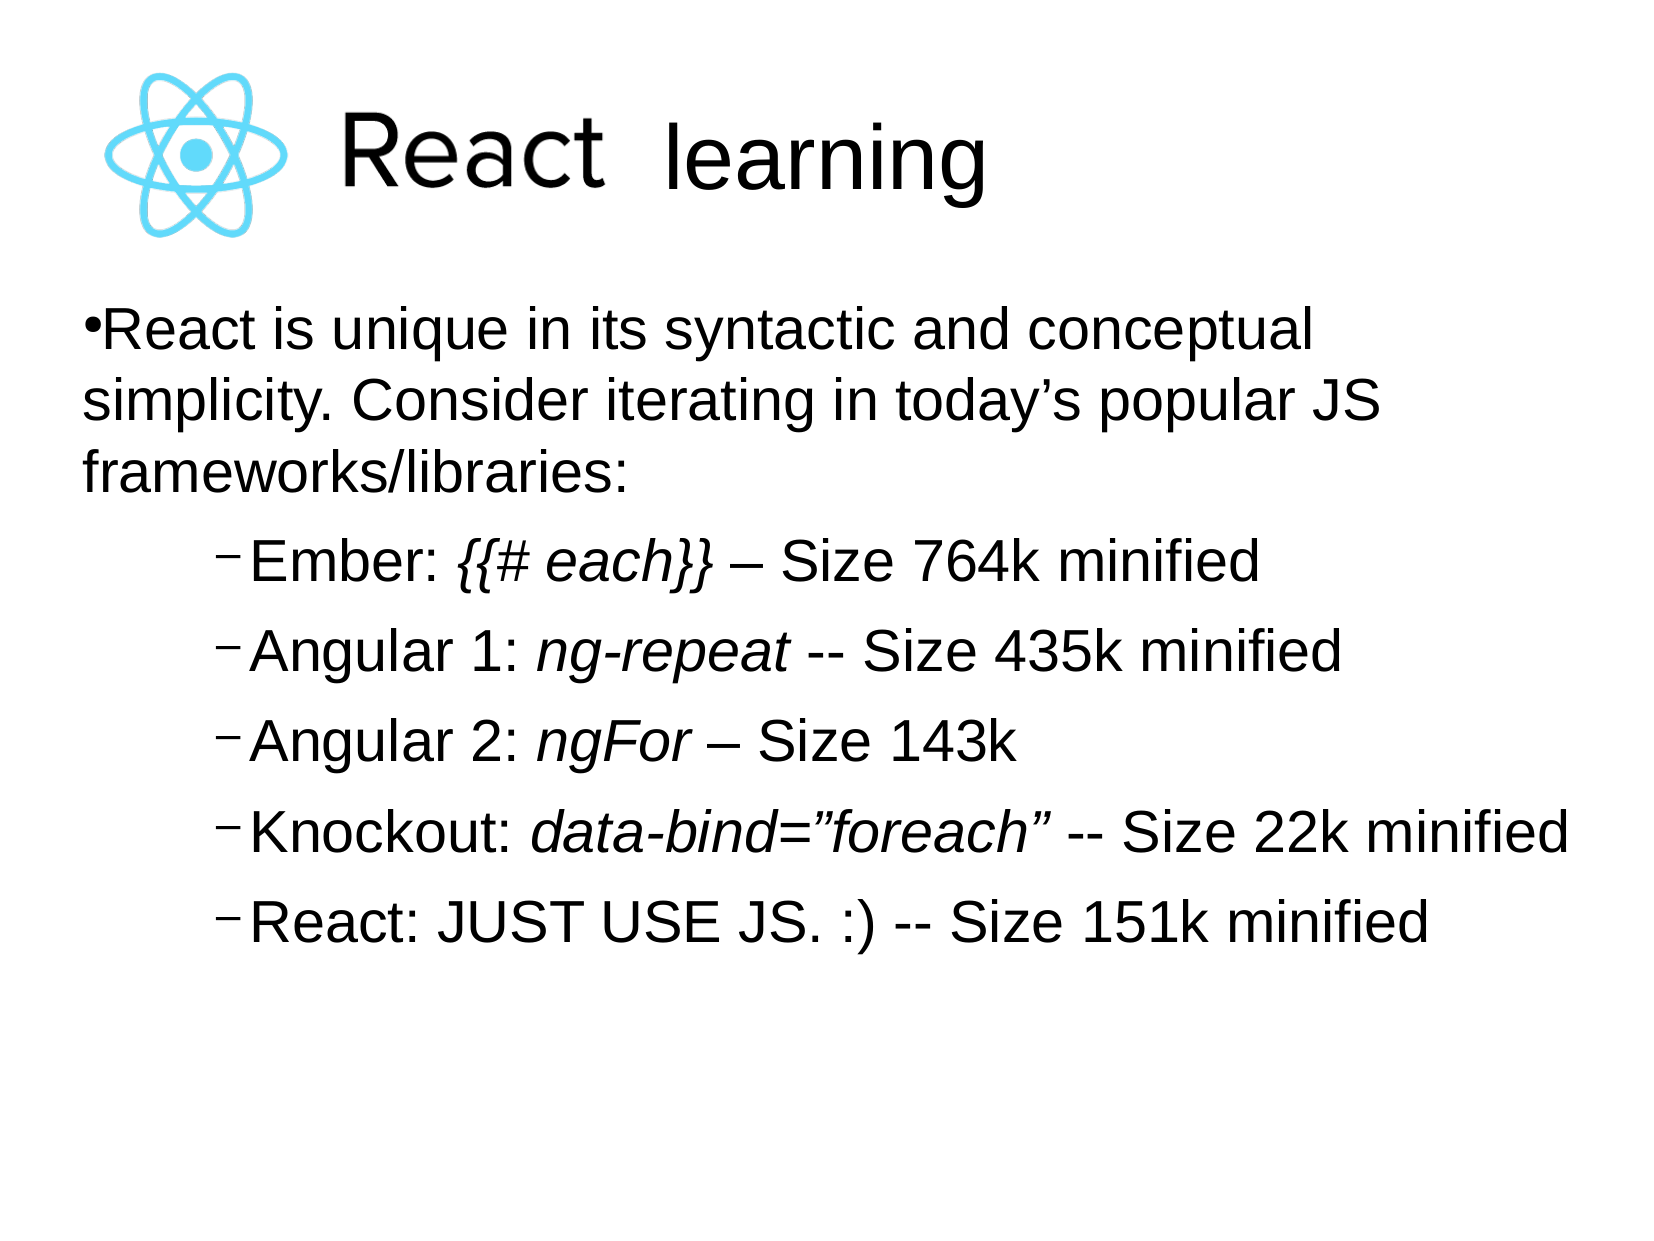

# learning
React is unique in its syntactic and conceptual simplicity. Consider iterating in today’s popular JS frameworks/libraries:
Ember: {{# each}} – Size 764k minified
Angular 1: ng-repeat -- Size 435k minified
Angular 2: ngFor – Size 143k
Knockout: data-bind=”foreach” -- Size 22k minified
React: JUST USE JS. :) -- Size 151k minified